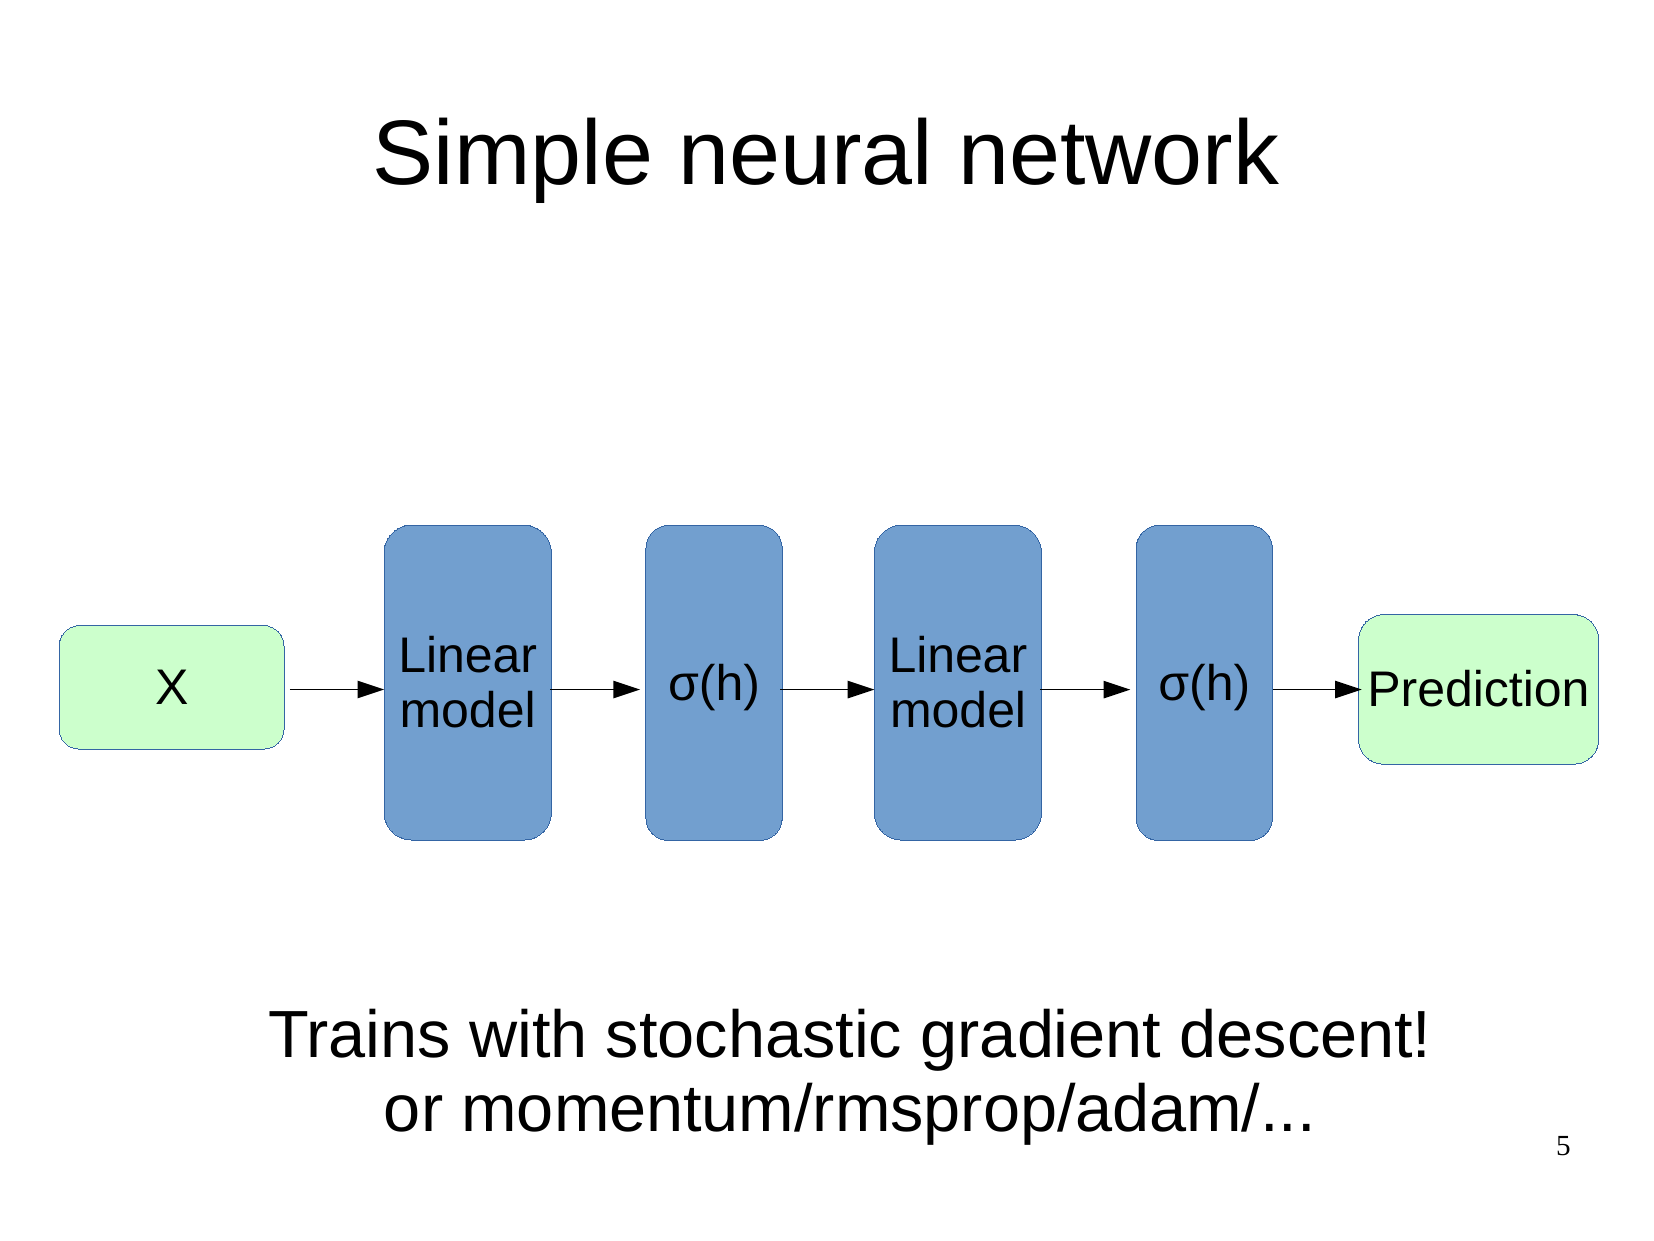

# Simple neural network
Linear
model
Linear
model
σ(h)
σ(h)
Prediction
X
Trains with stochastic gradient descent!
or momentum/rmsprop/adam/...
5